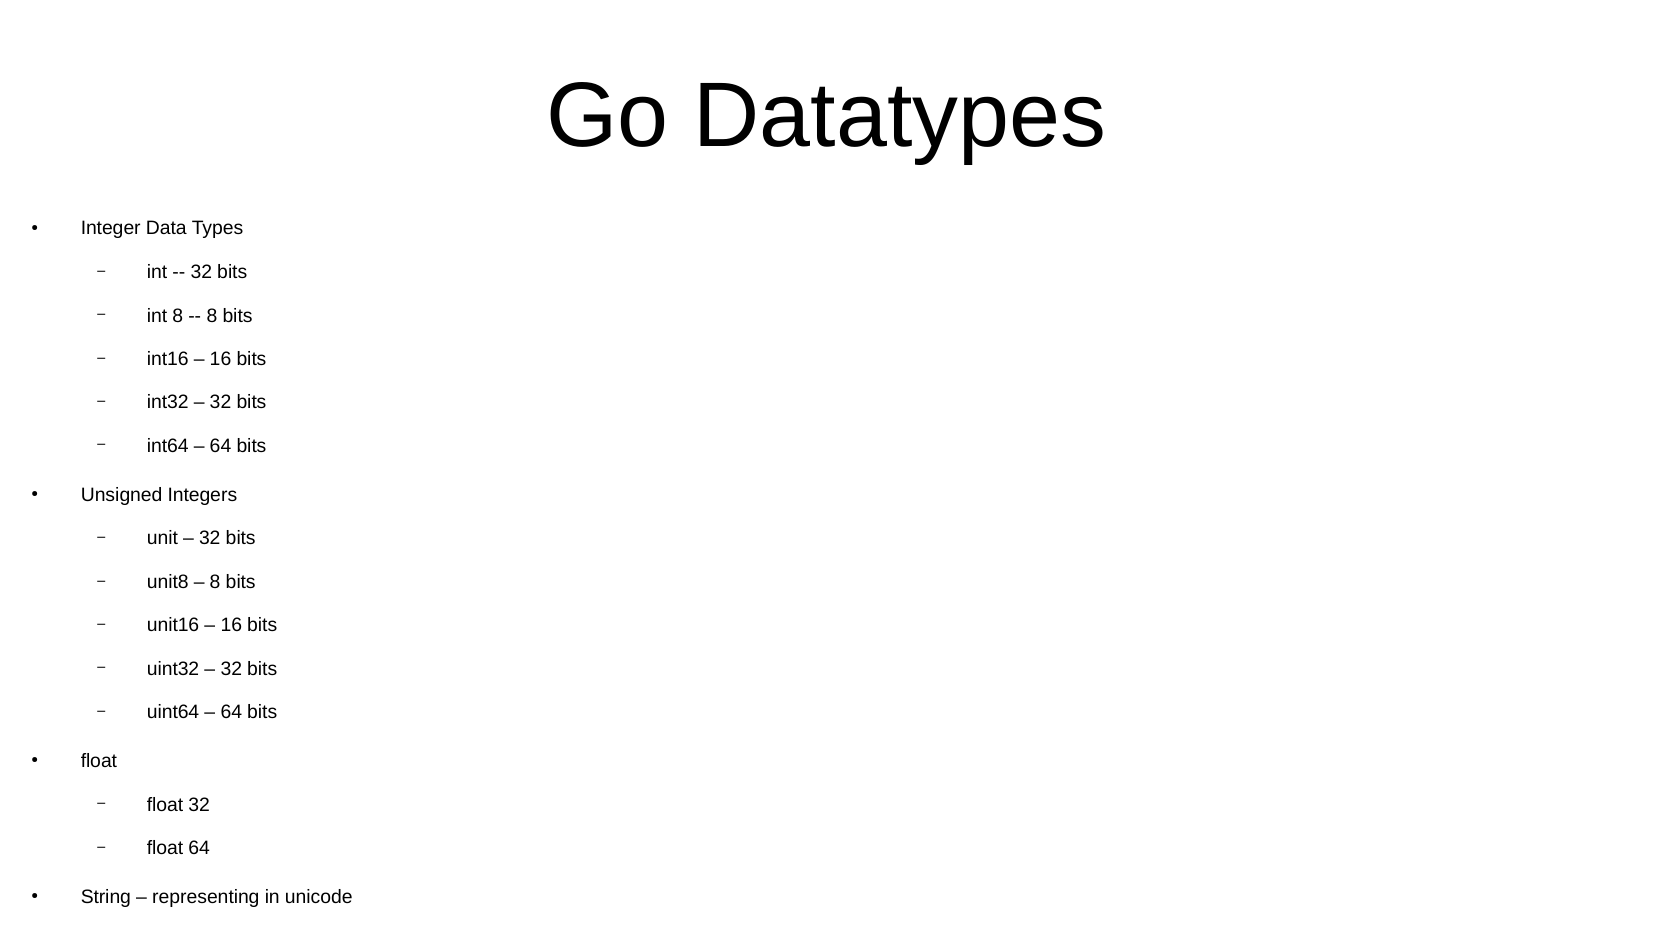

# Go Datatypes
Integer Data Types
int -- 32 bits
int 8 -- 8 bits
int16 – 16 bits
int32 – 32 bits
int64 – 64 bits
Unsigned Integers
unit – 32 bits
unit8 – 8 bits
unit16 – 16 bits
uint32 – 32 bits
uint64 – 64 bits
float
float 32
float 64
String – representing in unicode